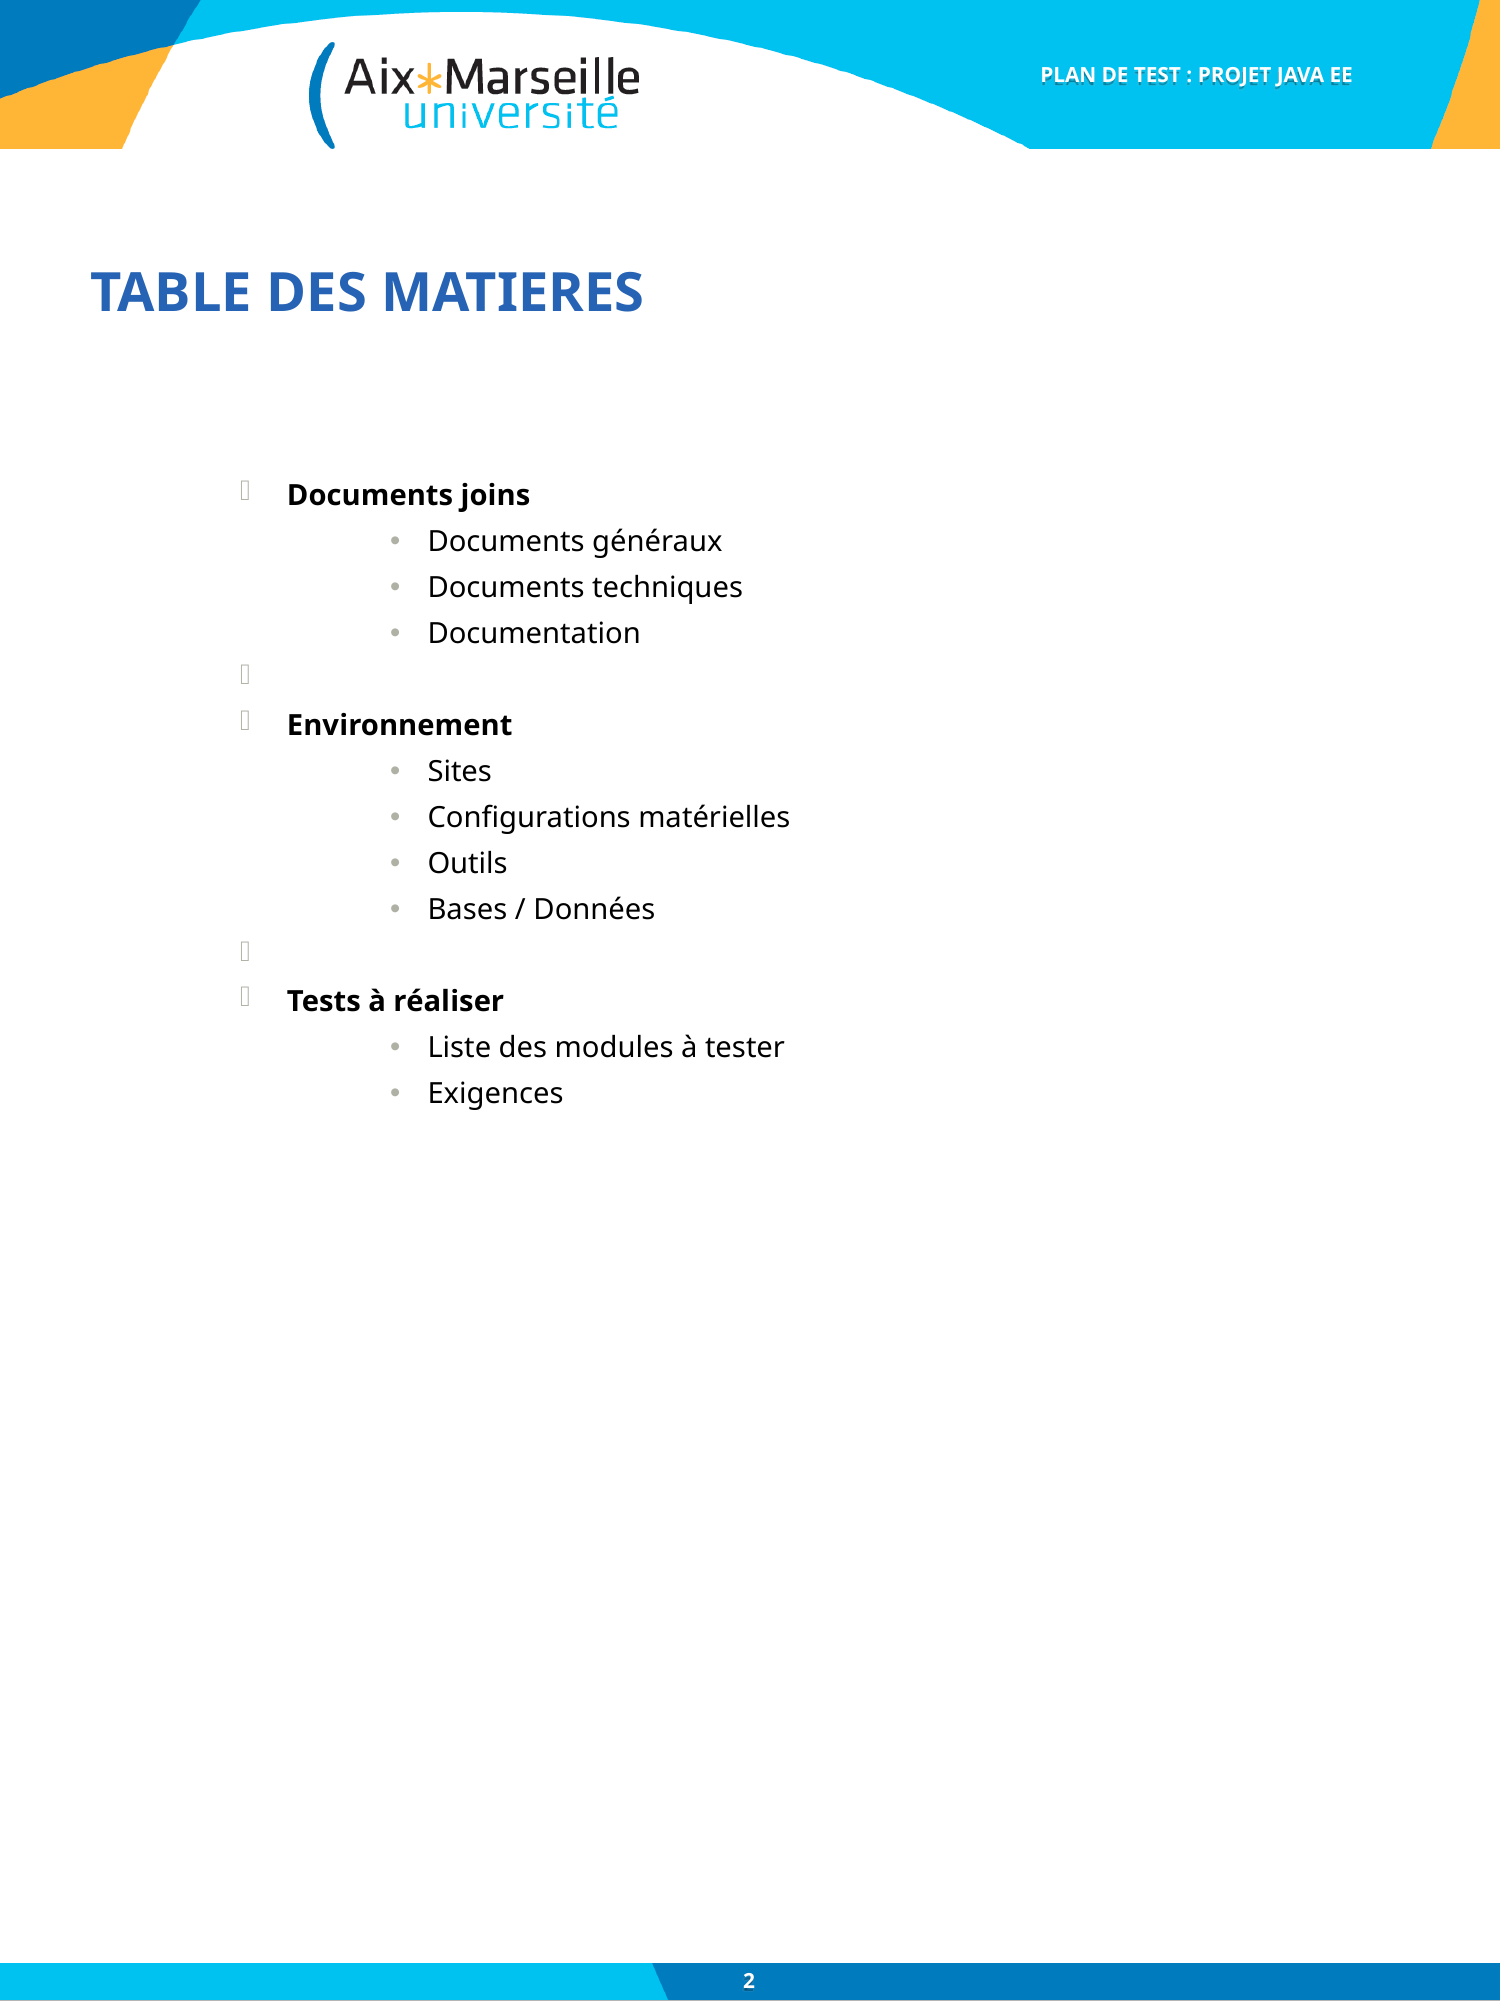

PLAN DE TEST : PROJET JAVA EE
# TABLE DES MATIERES
Documents joins
Documents généraux
Documents techniques
Documentation
Environnement
Sites
Configurations matérielles
Outils
Bases / Données
Tests à réaliser
Liste des modules à tester
Exigences